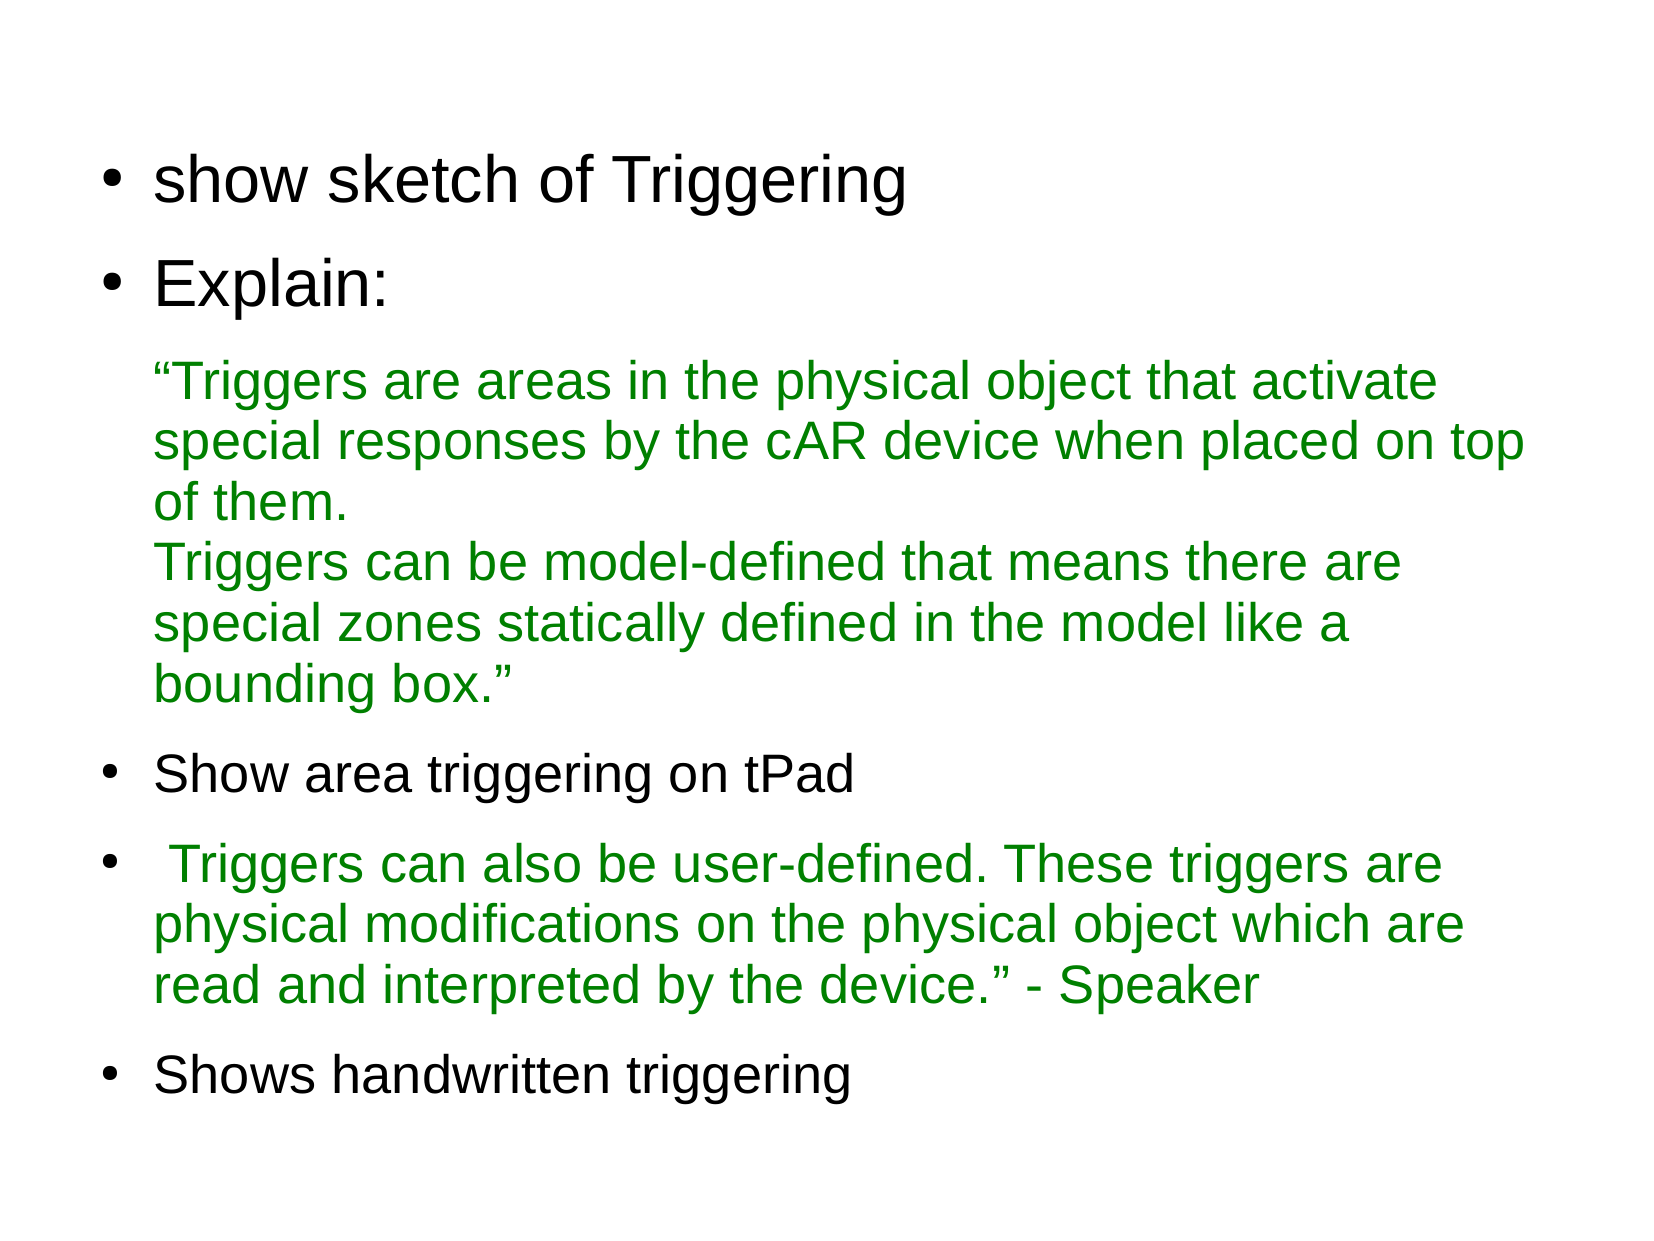

# show sketch of Triggering
Explain:
“Triggers are areas in the physical object that activate special responses by the cAR device when placed on top of them.
Triggers can be model-defined that means there are special zones statically defined in the model like a bounding box.”
Show area triggering on tPad
 Triggers can also be user-defined. These triggers are physical modifications on the physical object which are read and interpreted by the device.” - Speaker
Shows handwritten triggering